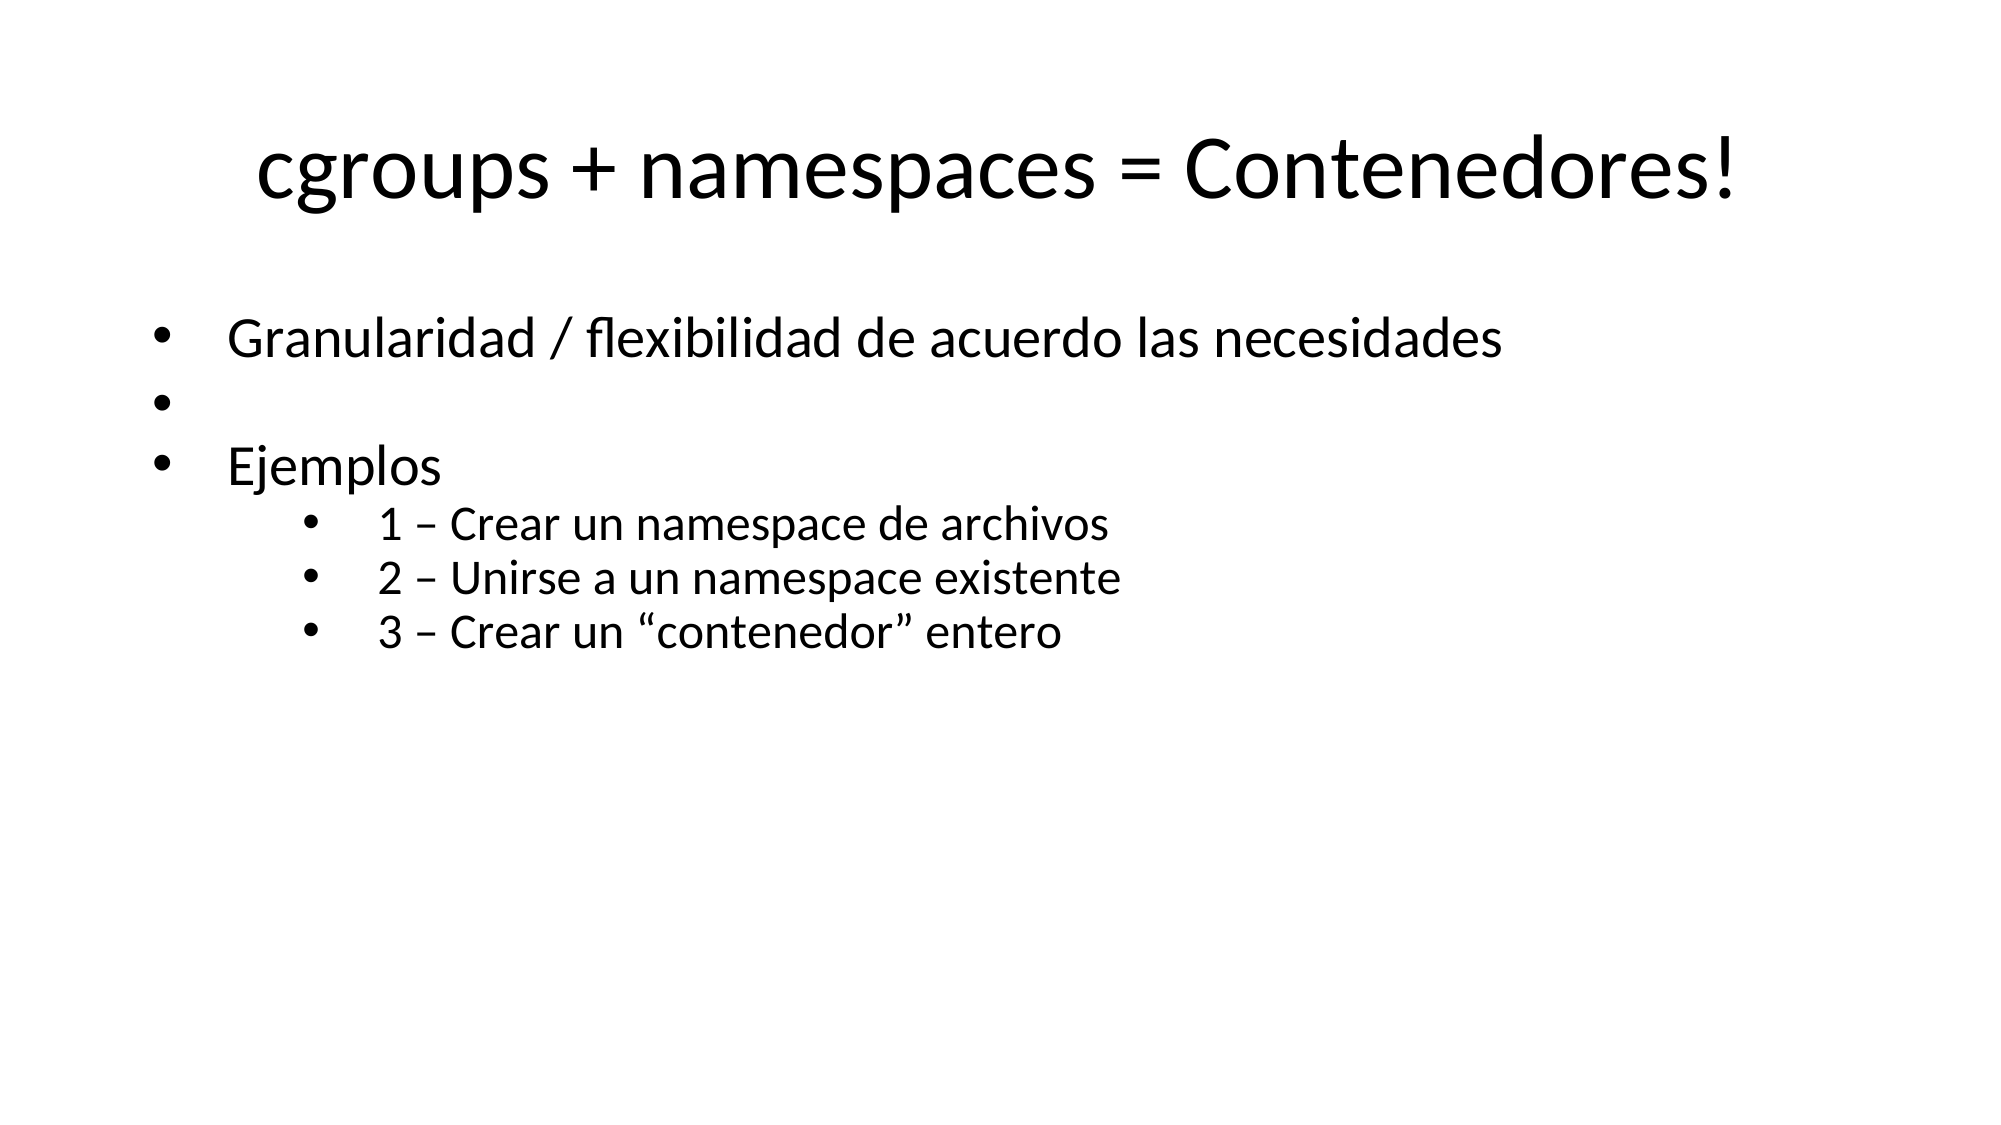

# cgroups + namespaces = Contenedores!
Granularidad / flexibilidad de acuerdo las necesidades
Ejemplos
1 – Crear un namespace de archivos
2 – Unirse a un namespace existente
3 – Crear un “contenedor” entero